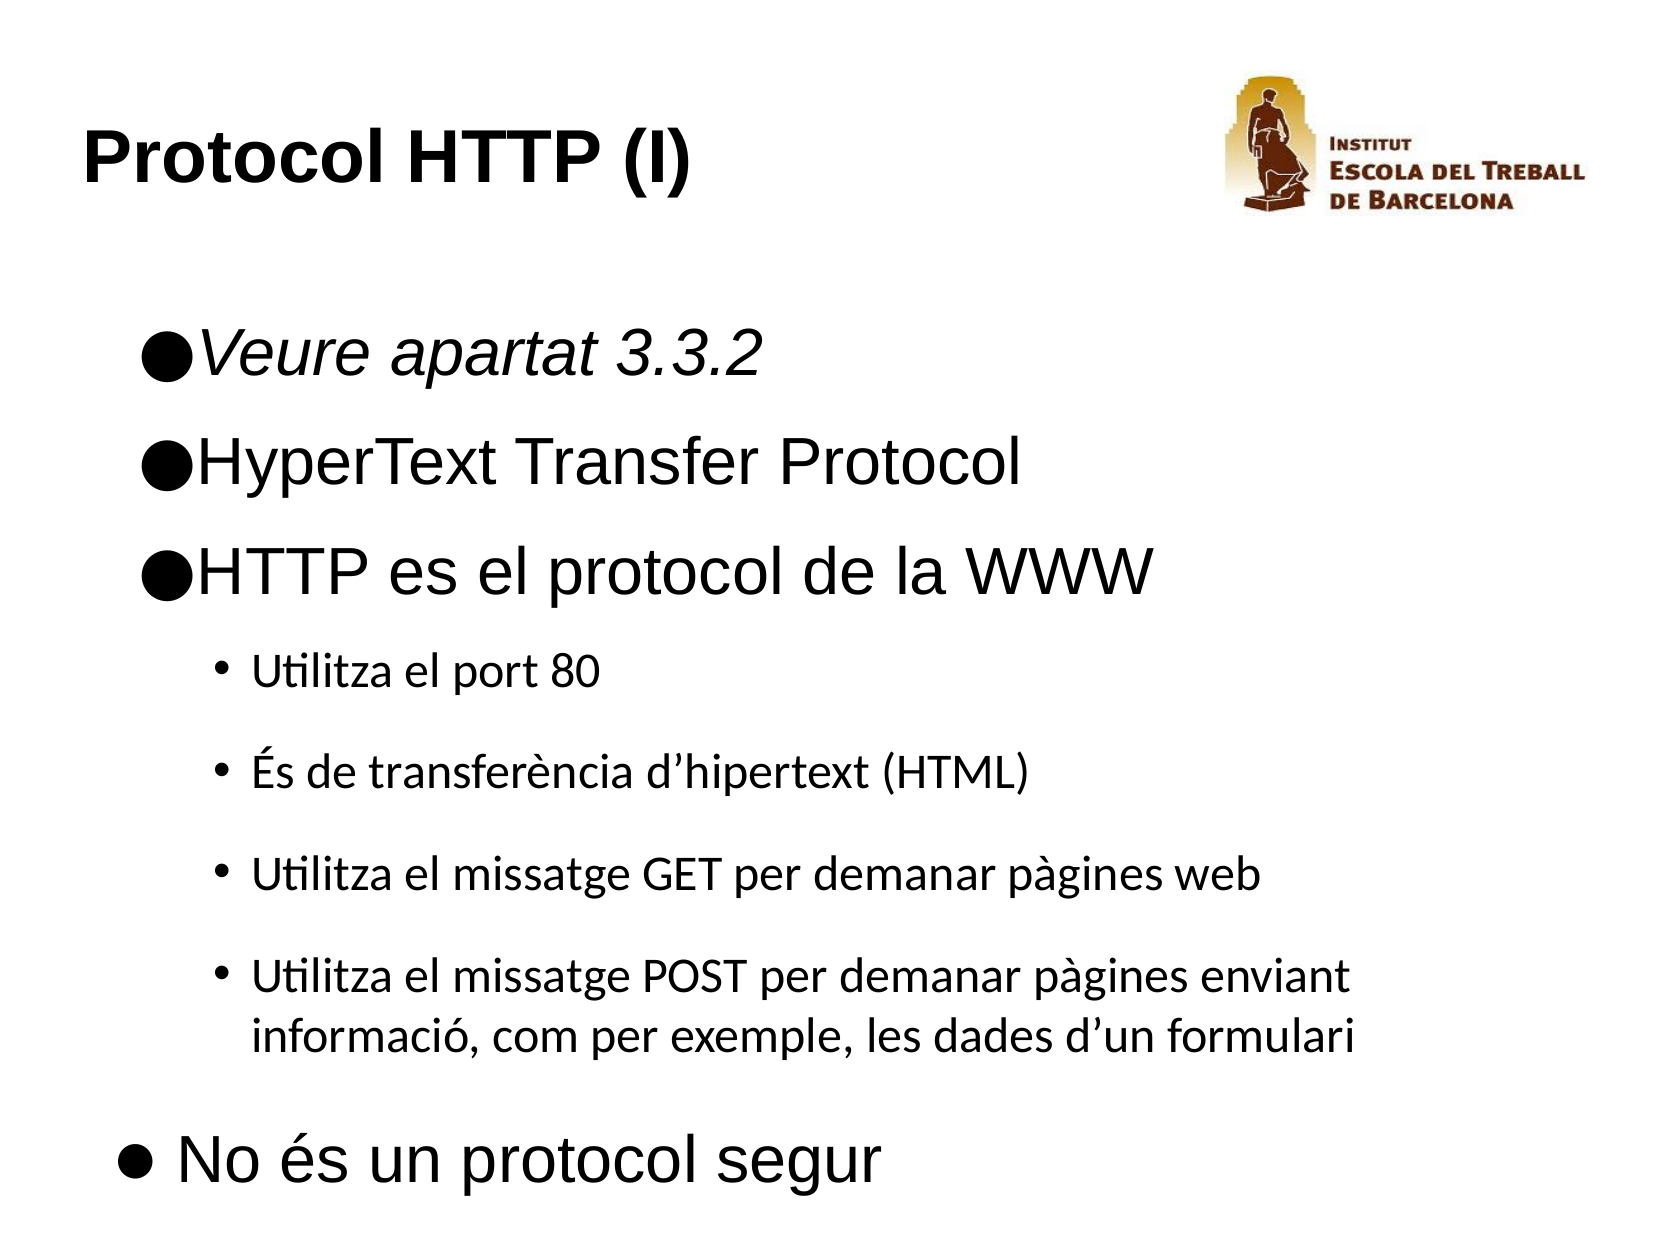

# Protocol HTTP (I)
Veure apartat 3.3.2
HyperText Transfer Protocol
HTTP es el protocol de la WWW
Utilitza el port 80
És de transferència d’hipertext (HTML)
Utilitza el missatge GET per demanar pàgines web
Utilitza el missatge POST per demanar pàgines enviant informació, com per exemple, les dades d’un formulari
No és un protocol segur
La informació circula “en clar”
Si volem xifrar la informació, cal utilitzar HTTPS